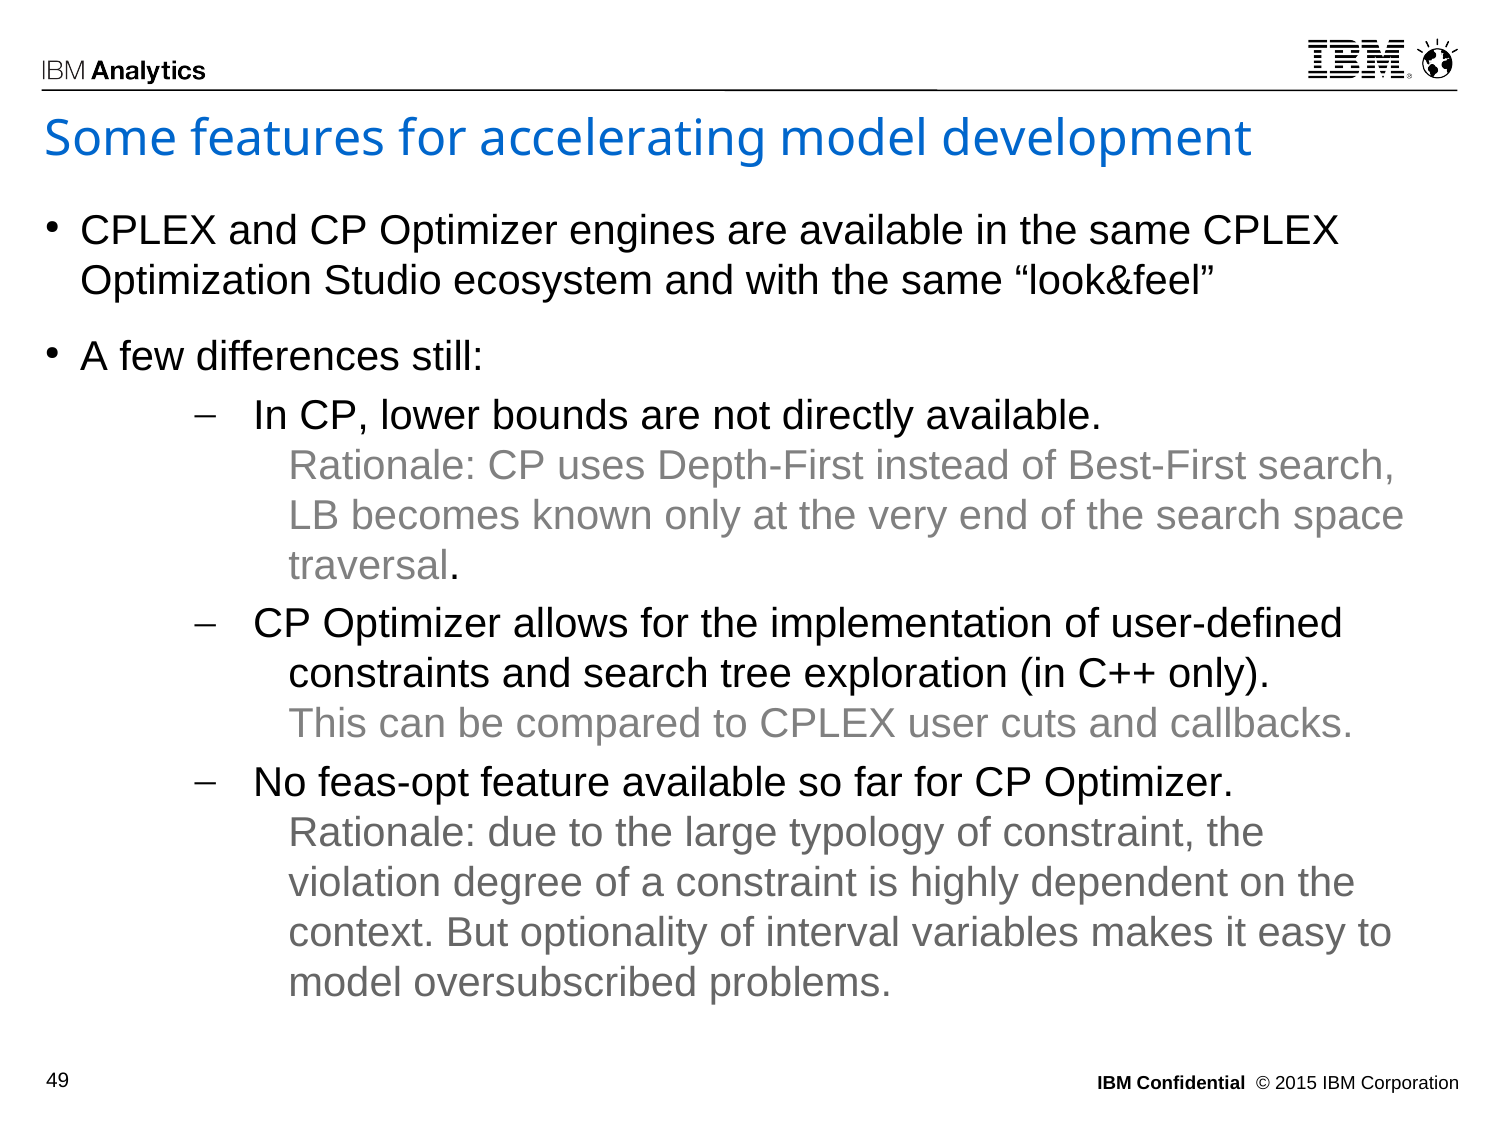

# Some features for accelerating model development
CPLEX and CP Optimizer engines are available in the same CPLEX Optimization Studio ecosystem and with the same “look&feel”
A few differences still:
 In CP, lower bounds are not directly available. Rationale: CP uses Depth-First instead of Best-First search, LB becomes known only at the very end of the search space traversal.
 CP Optimizer allows for the implementation of user-defined constraints and search tree exploration (in C++ only). This can be compared to CPLEX user cuts and callbacks.
 No feas-opt feature available so far for CP Optimizer. Rationale: due to the large typology of constraint, the violation degree of a constraint is highly dependent on the context. But optionality of interval variables makes it easy to model oversubscribed problems.